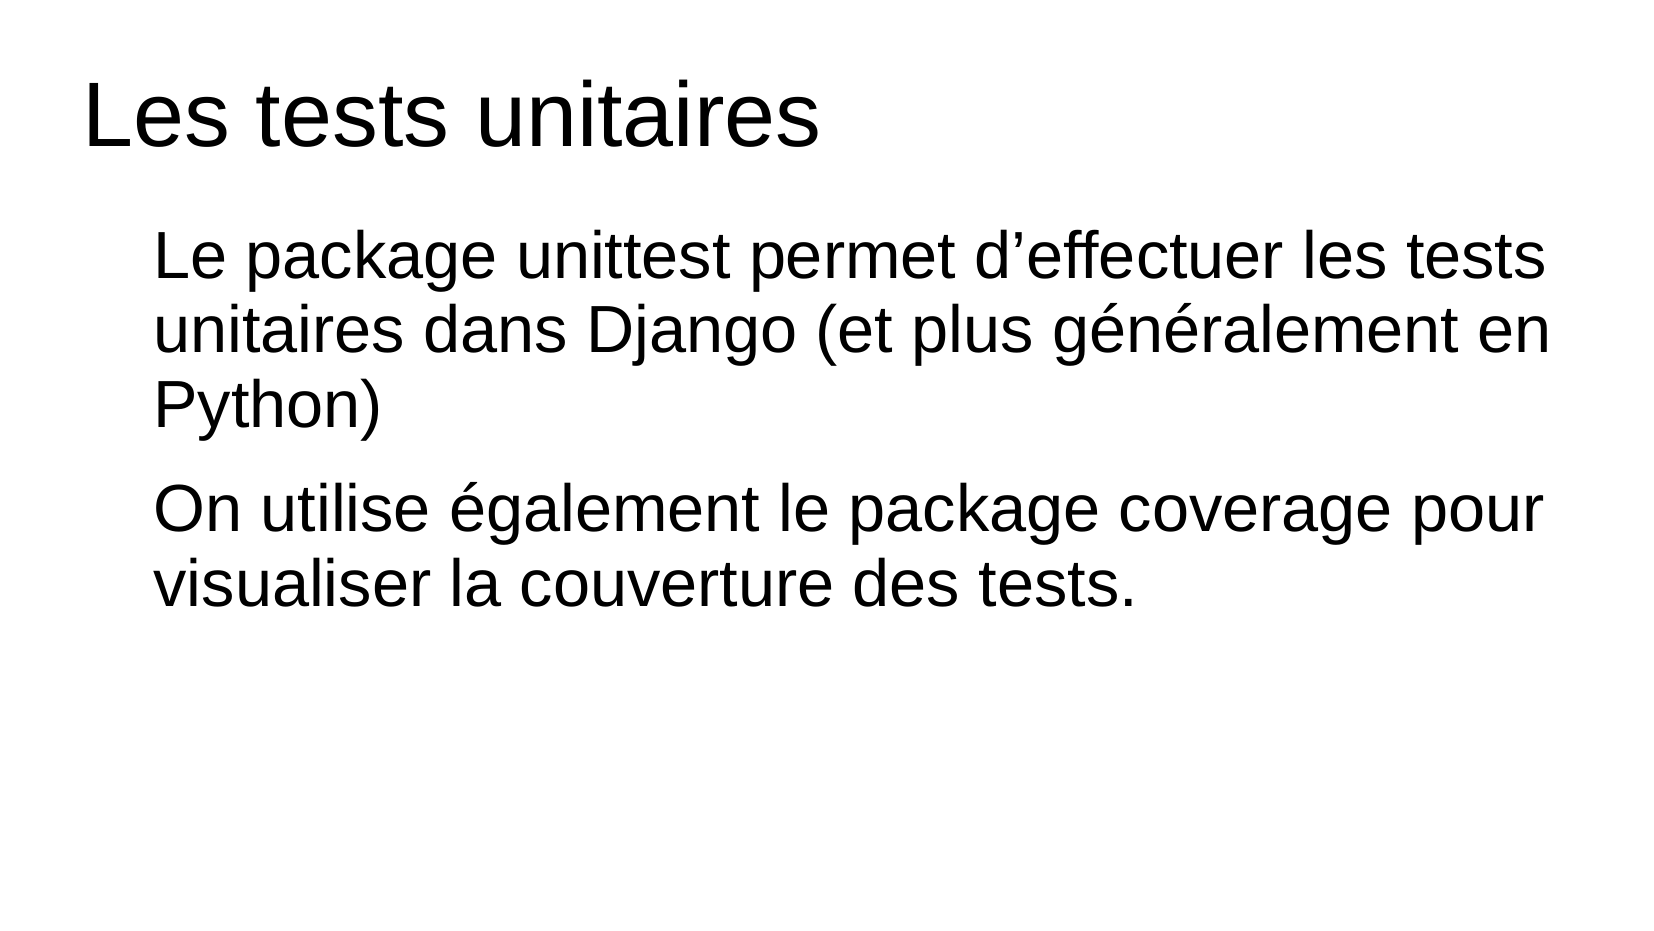

# Les tests unitaires
Le package unittest permet d’effectuer les tests unitaires dans Django (et plus généralement en Python)
On utilise également le package coverage pour visualiser la couverture des tests.